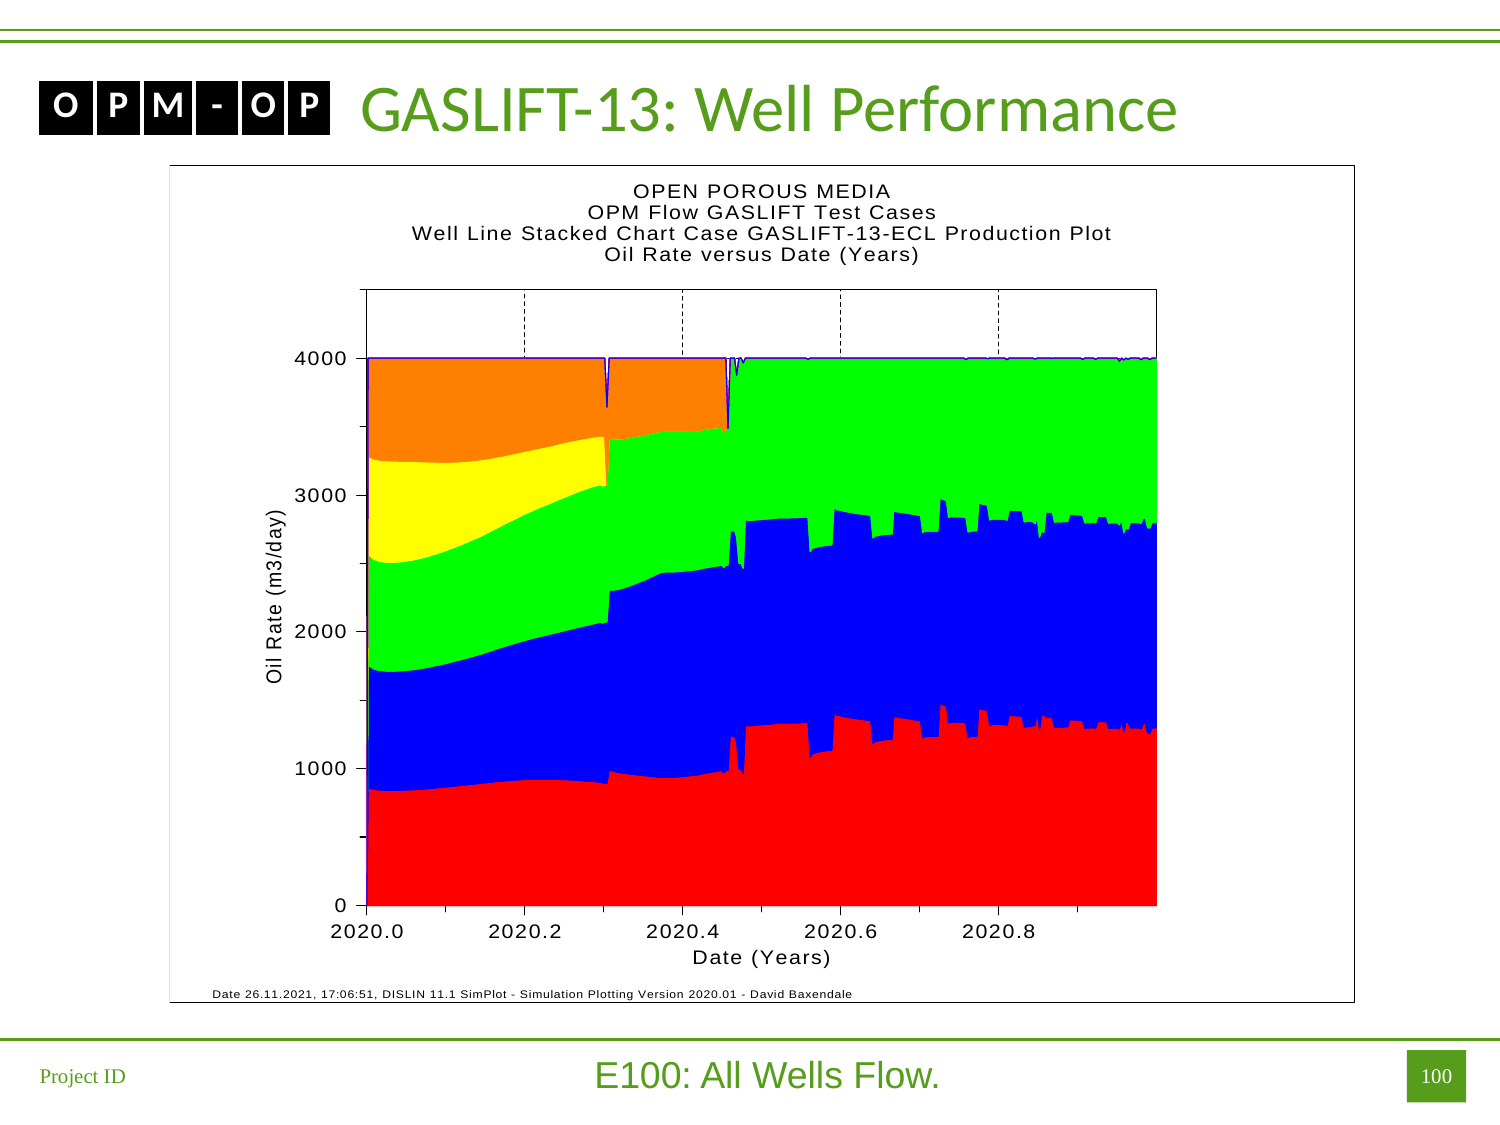

# GASLIFT-13: Well Performance
E100: All Wells Flow.
Project ID
100